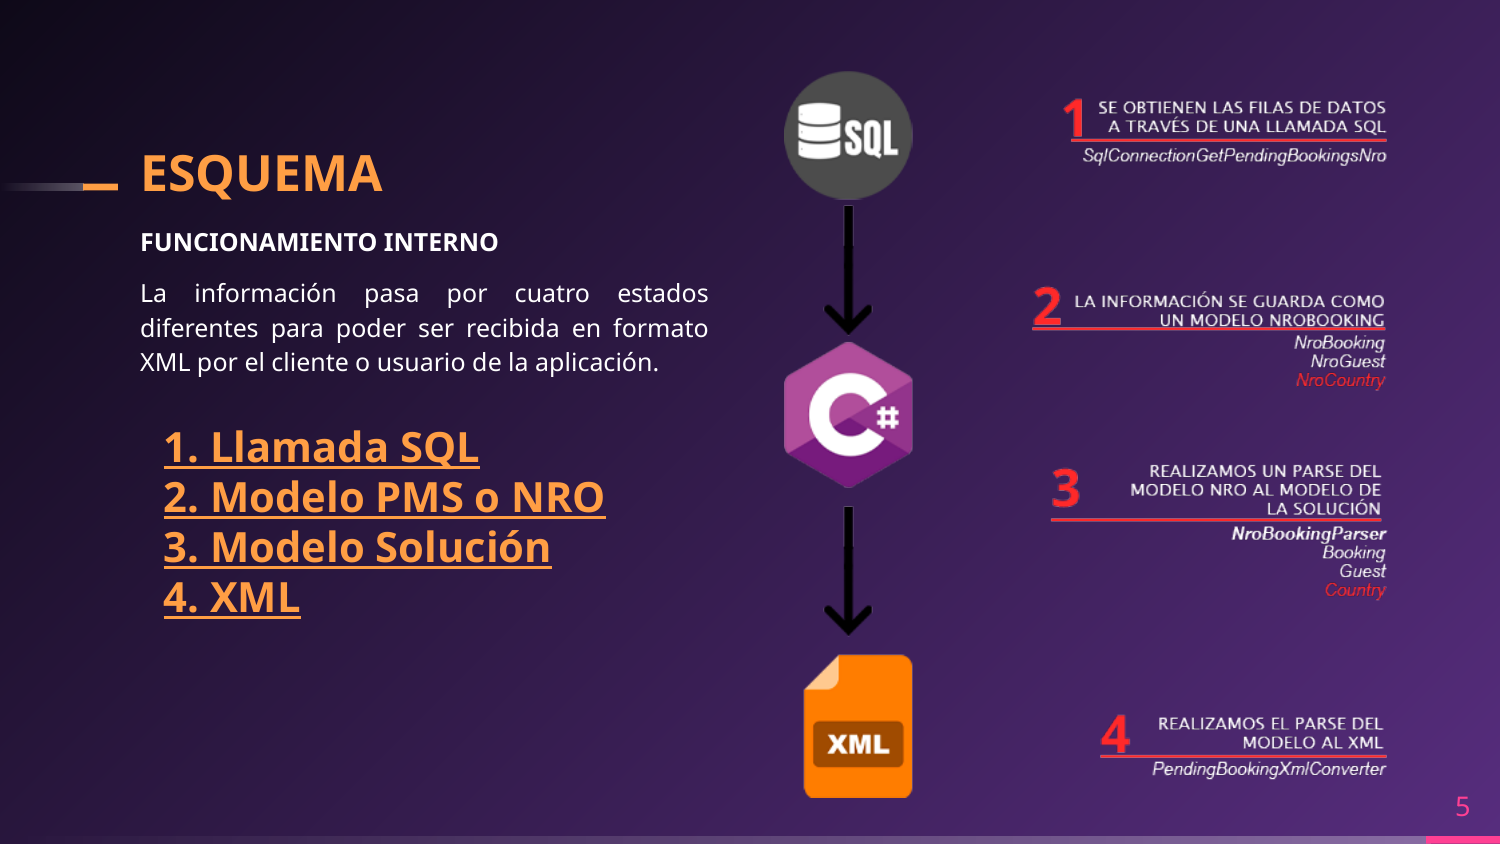

# ESQUEMA
FUNCIONAMIENTO INTERNO
La información pasa por cuatro estados diferentes para poder ser recibida en formato XML por el cliente o usuario de la aplicación.
1. Llamada SQL
2. Modelo PMS o NRO
3. Modelo Solución
4. XML